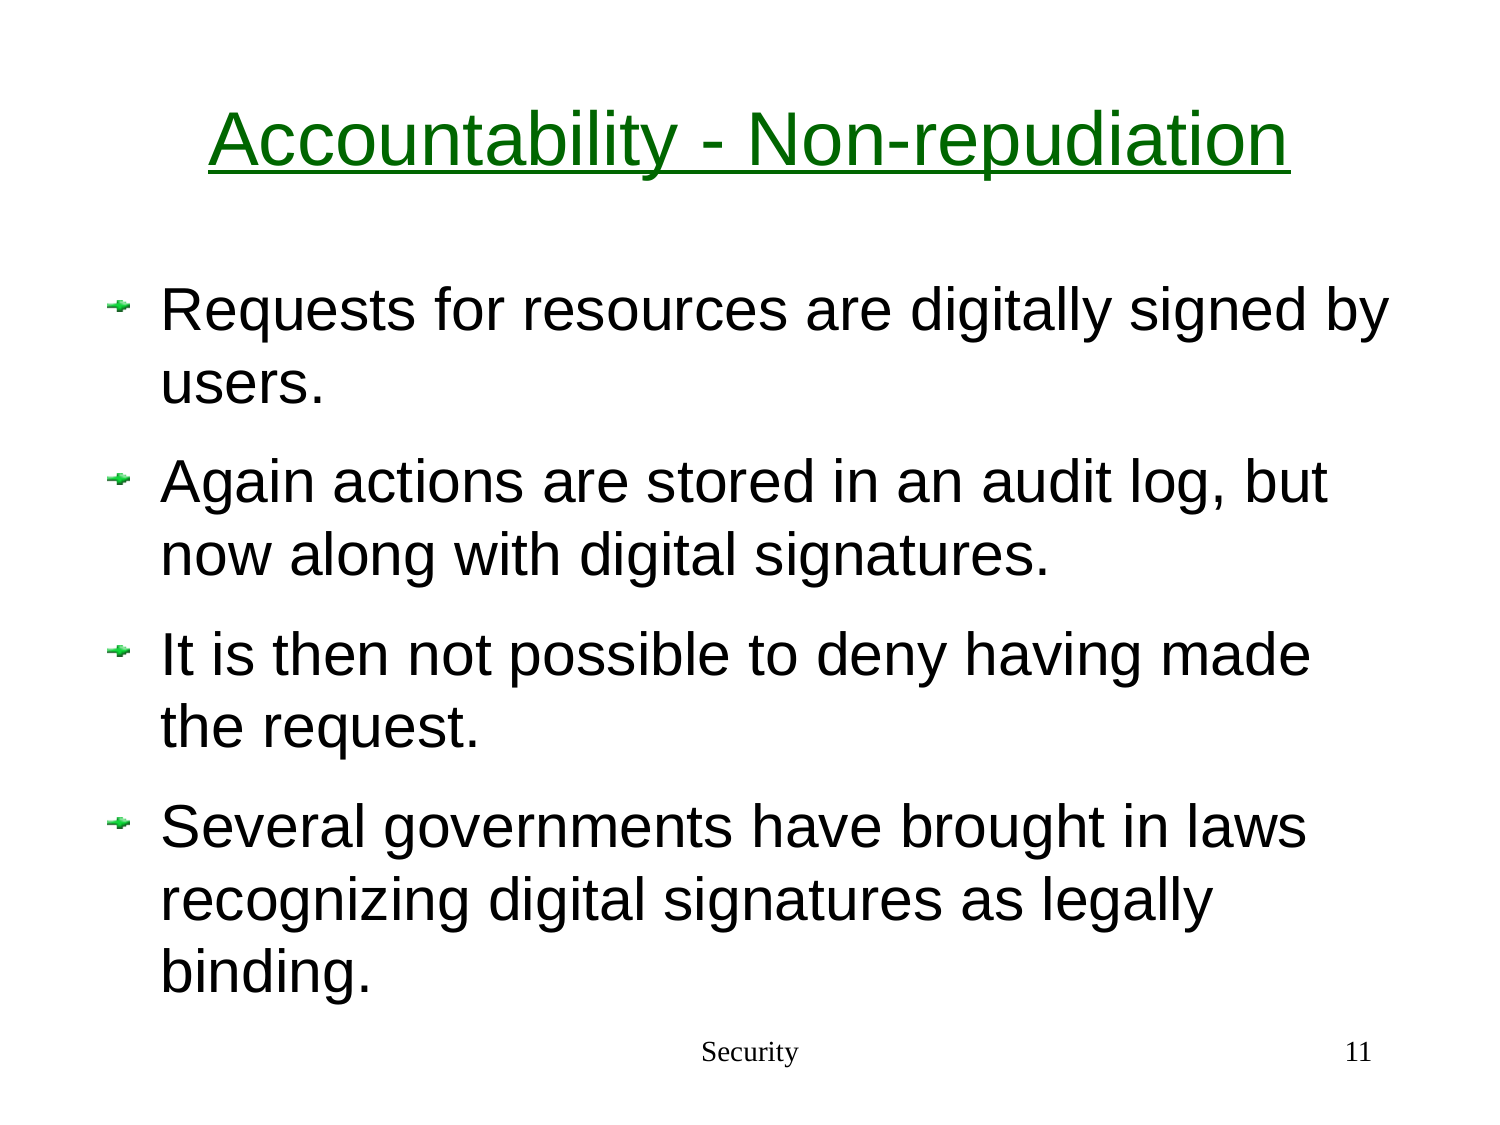

# Accountability - Non-repudiation
Requests for resources are digitally signed by users.
Again actions are stored in an audit log, but now along with digital signatures.
It is then not possible to deny having made the request.
Several governments have brought in laws recognizing digital signatures as legally binding.
Security